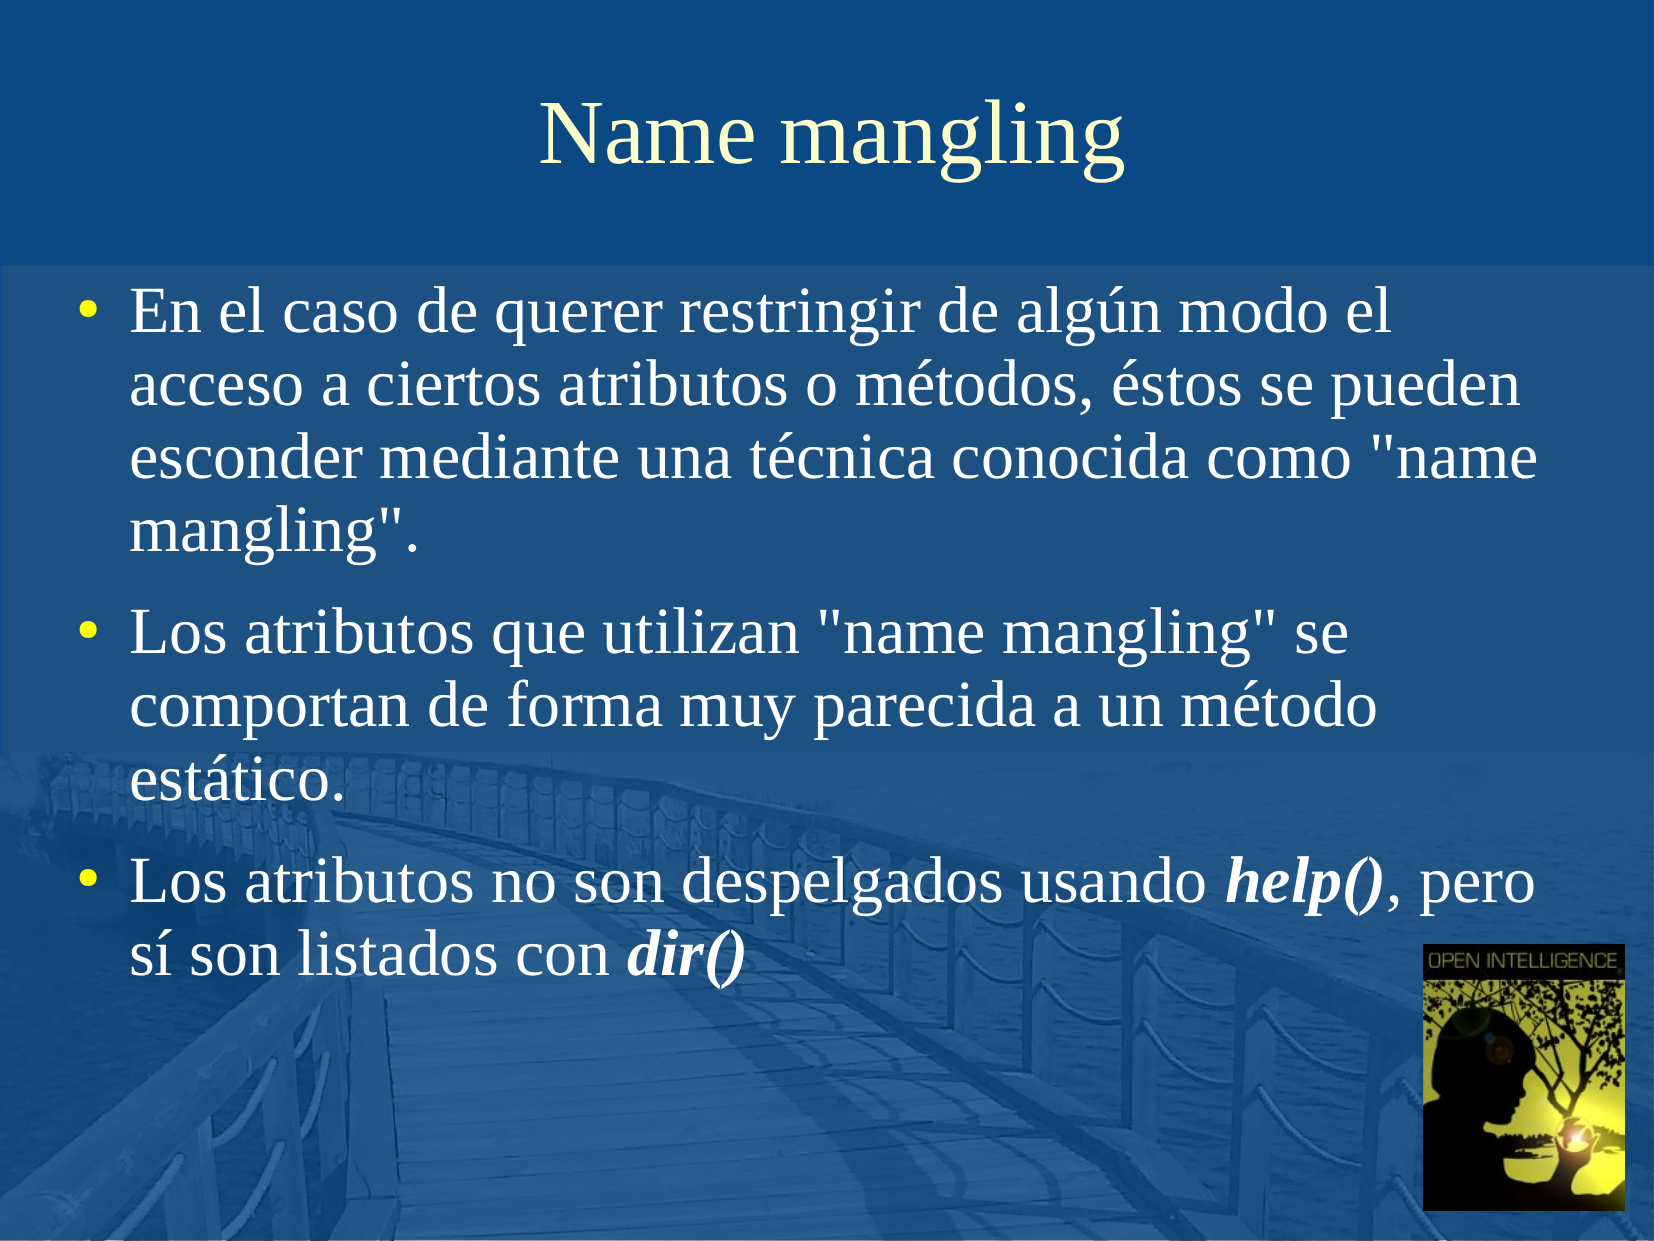

# Name mangling
En el caso de querer restringir de algún modo el acceso a ciertos atributos o métodos, éstos se pueden esconder mediante una técnica conocida como "name mangling".
Los atributos que utilizan "name mangling" se comportan de forma muy parecida a un método estático.
Los atributos no son despelgados usando help(), pero sí son listados con dir()